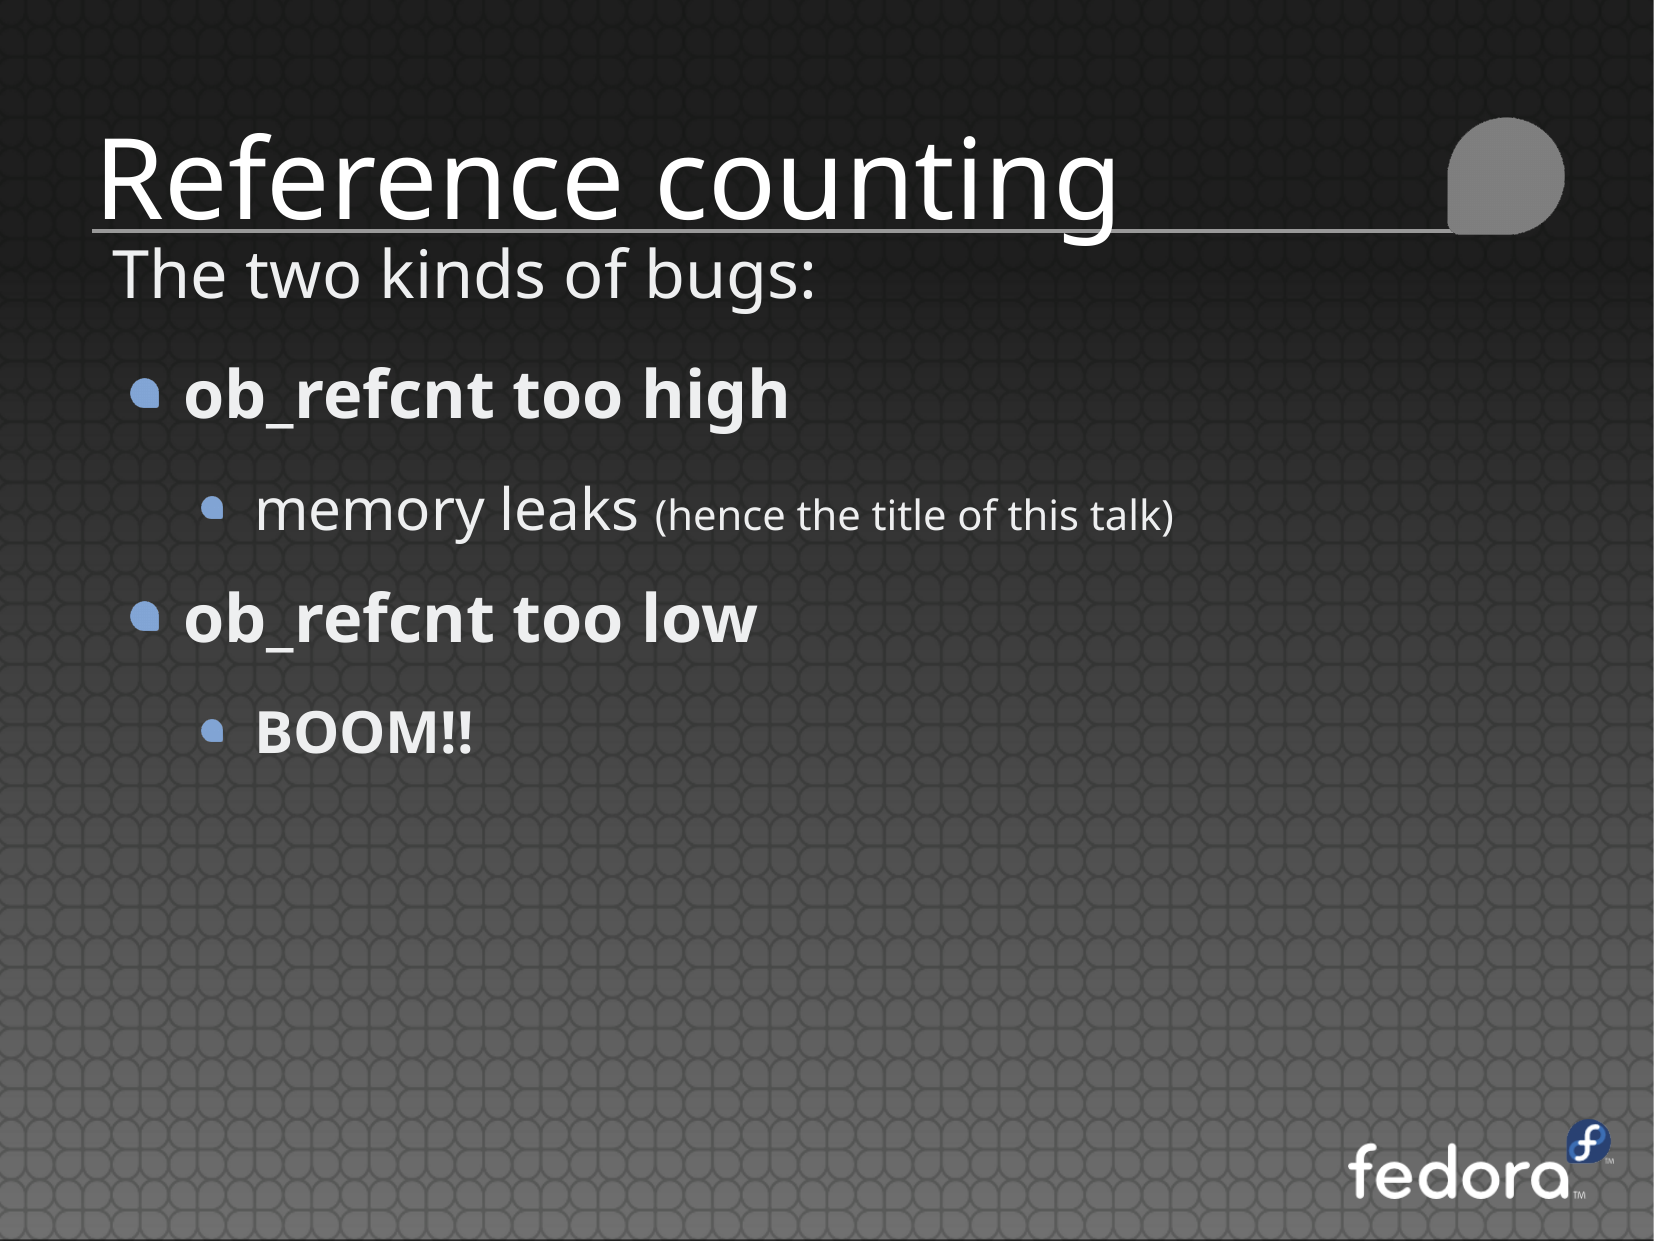

# Reference counting
The two kinds of bugs:
ob_refcnt too high
memory leaks (hence the title of this talk)
ob_refcnt too low
BOOM!!